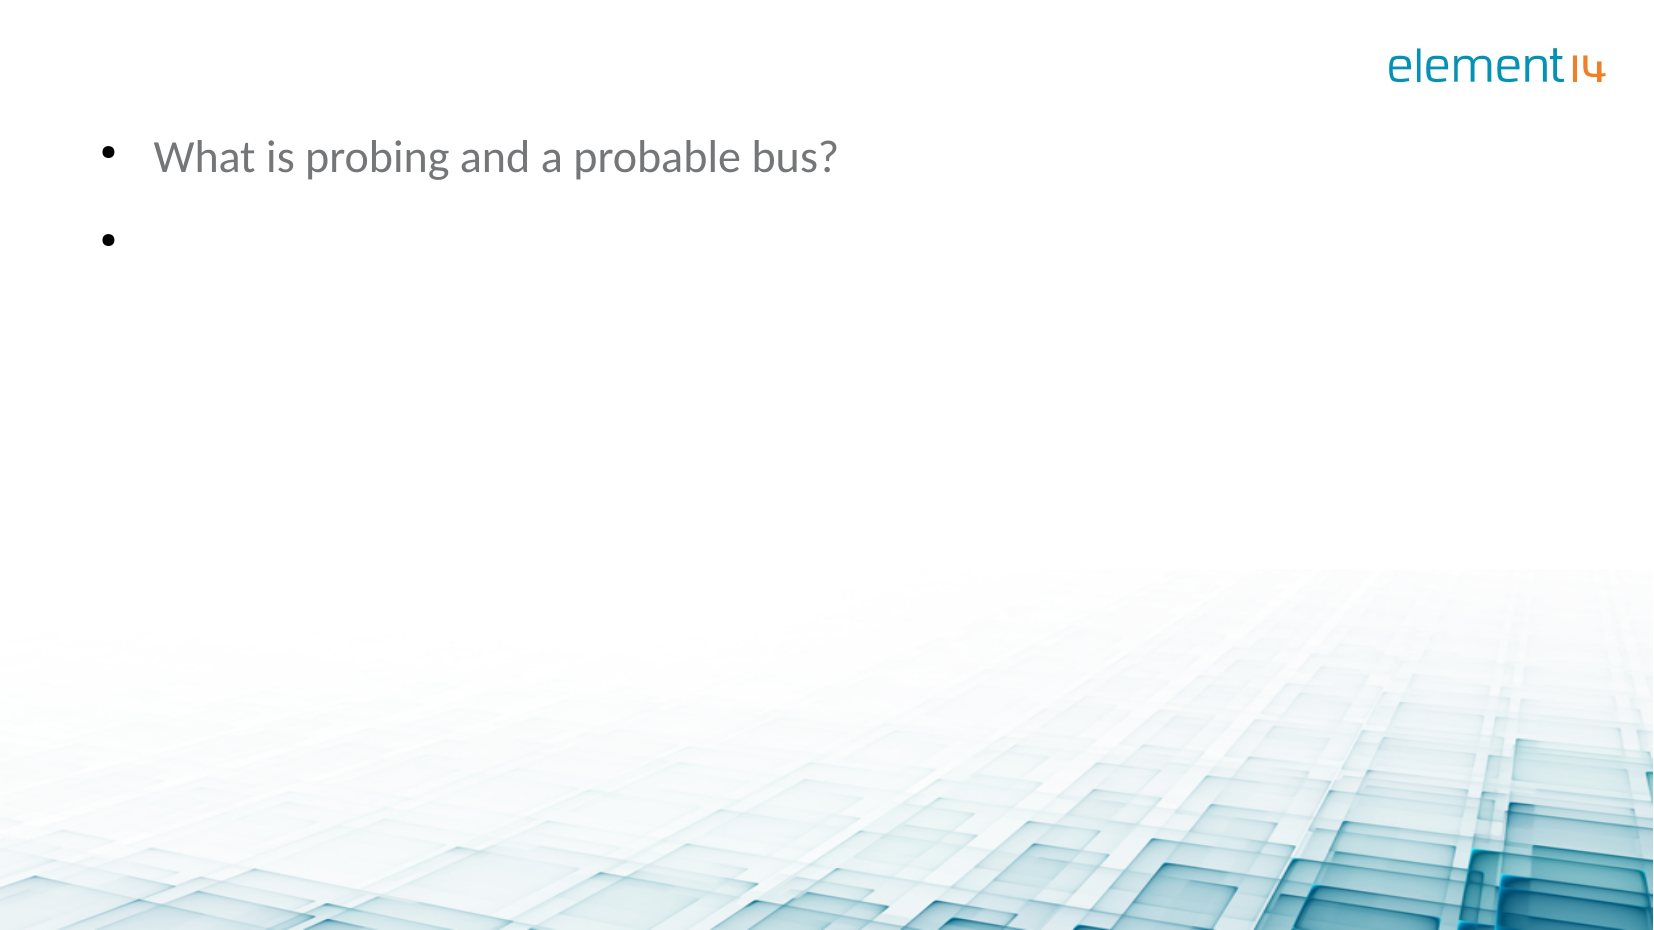

#
What is probing and a probable bus?